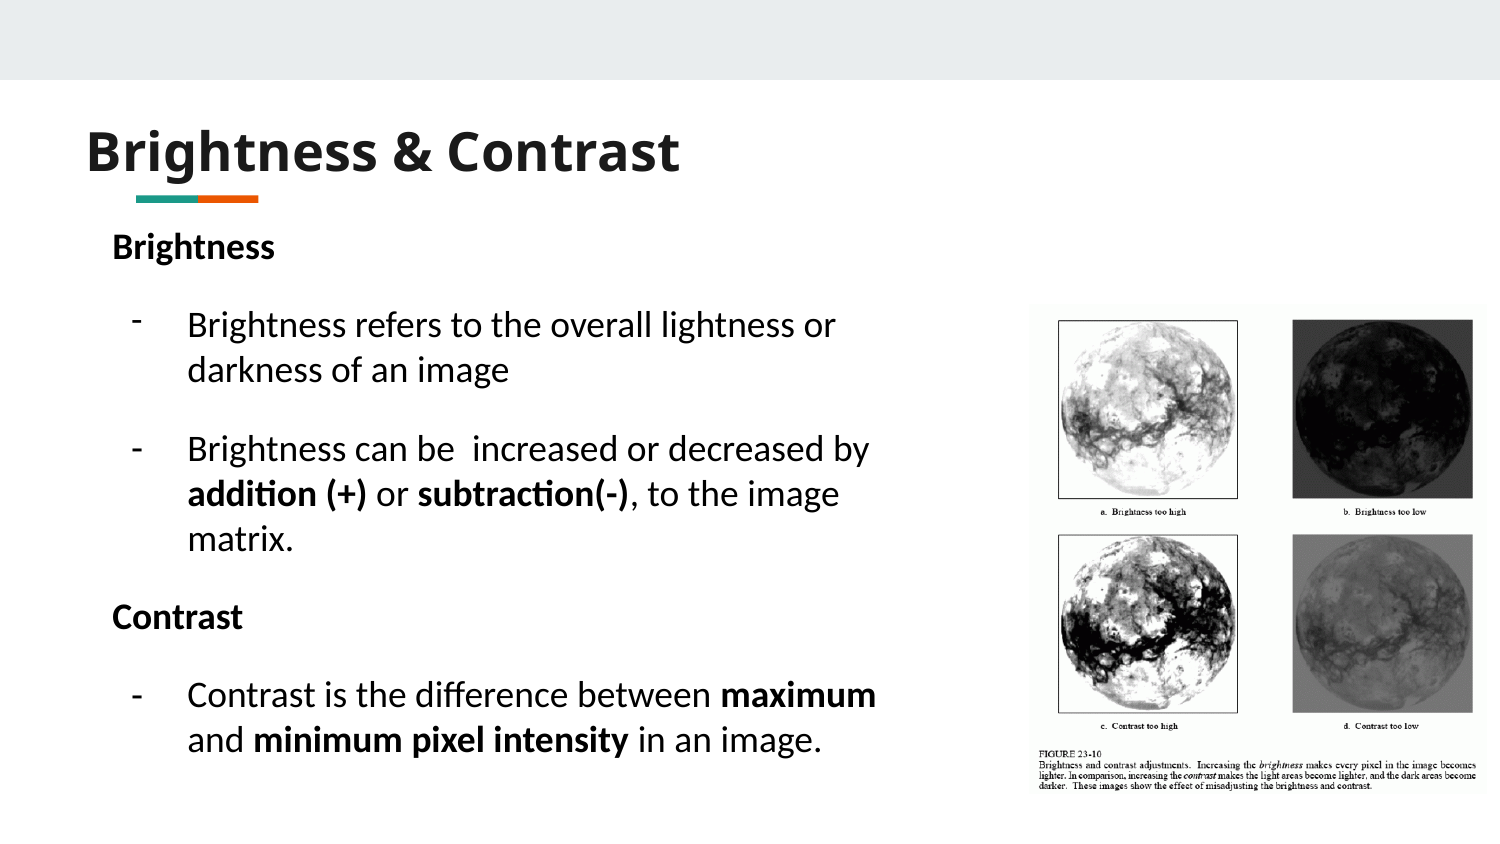

# Brightness & Contrast
Brightness
Brightness refers to the overall lightness or darkness of an image
Brightness can be increased or decreased by addition (+) or subtraction(-), to the image matrix.
Contrast
Contrast is the difference between maximum and minimum pixel intensity in an image.